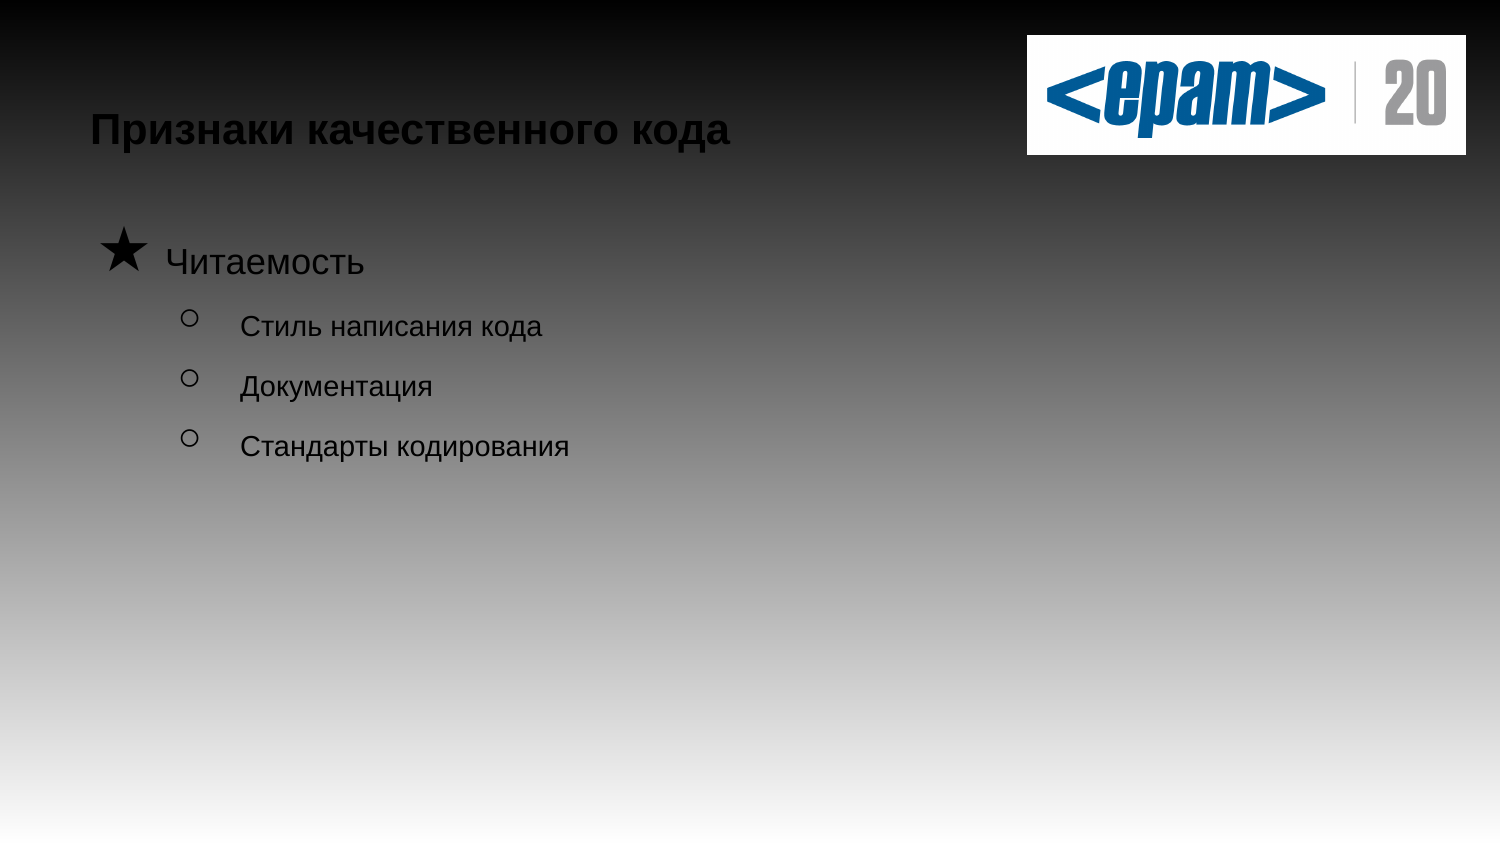

# Признаки качественного кода
Читаемость
Стиль написания кода
Документация
Стандарты кодирования